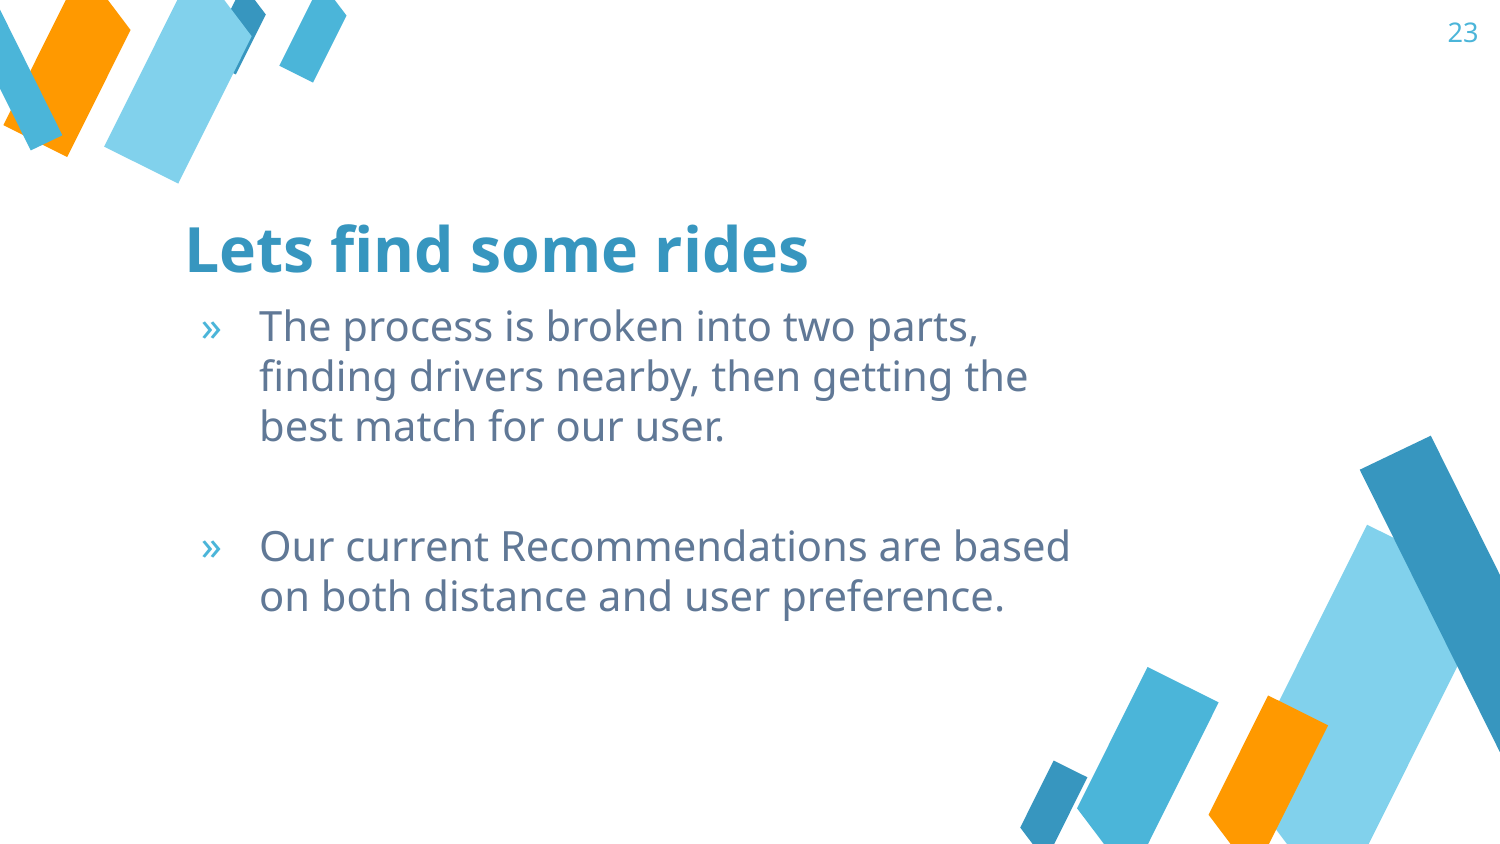

# Lets find some rides
The process is broken into two parts, finding drivers nearby, then getting the best match for our user.
Our current Recommendations are based on both distance and user preference.